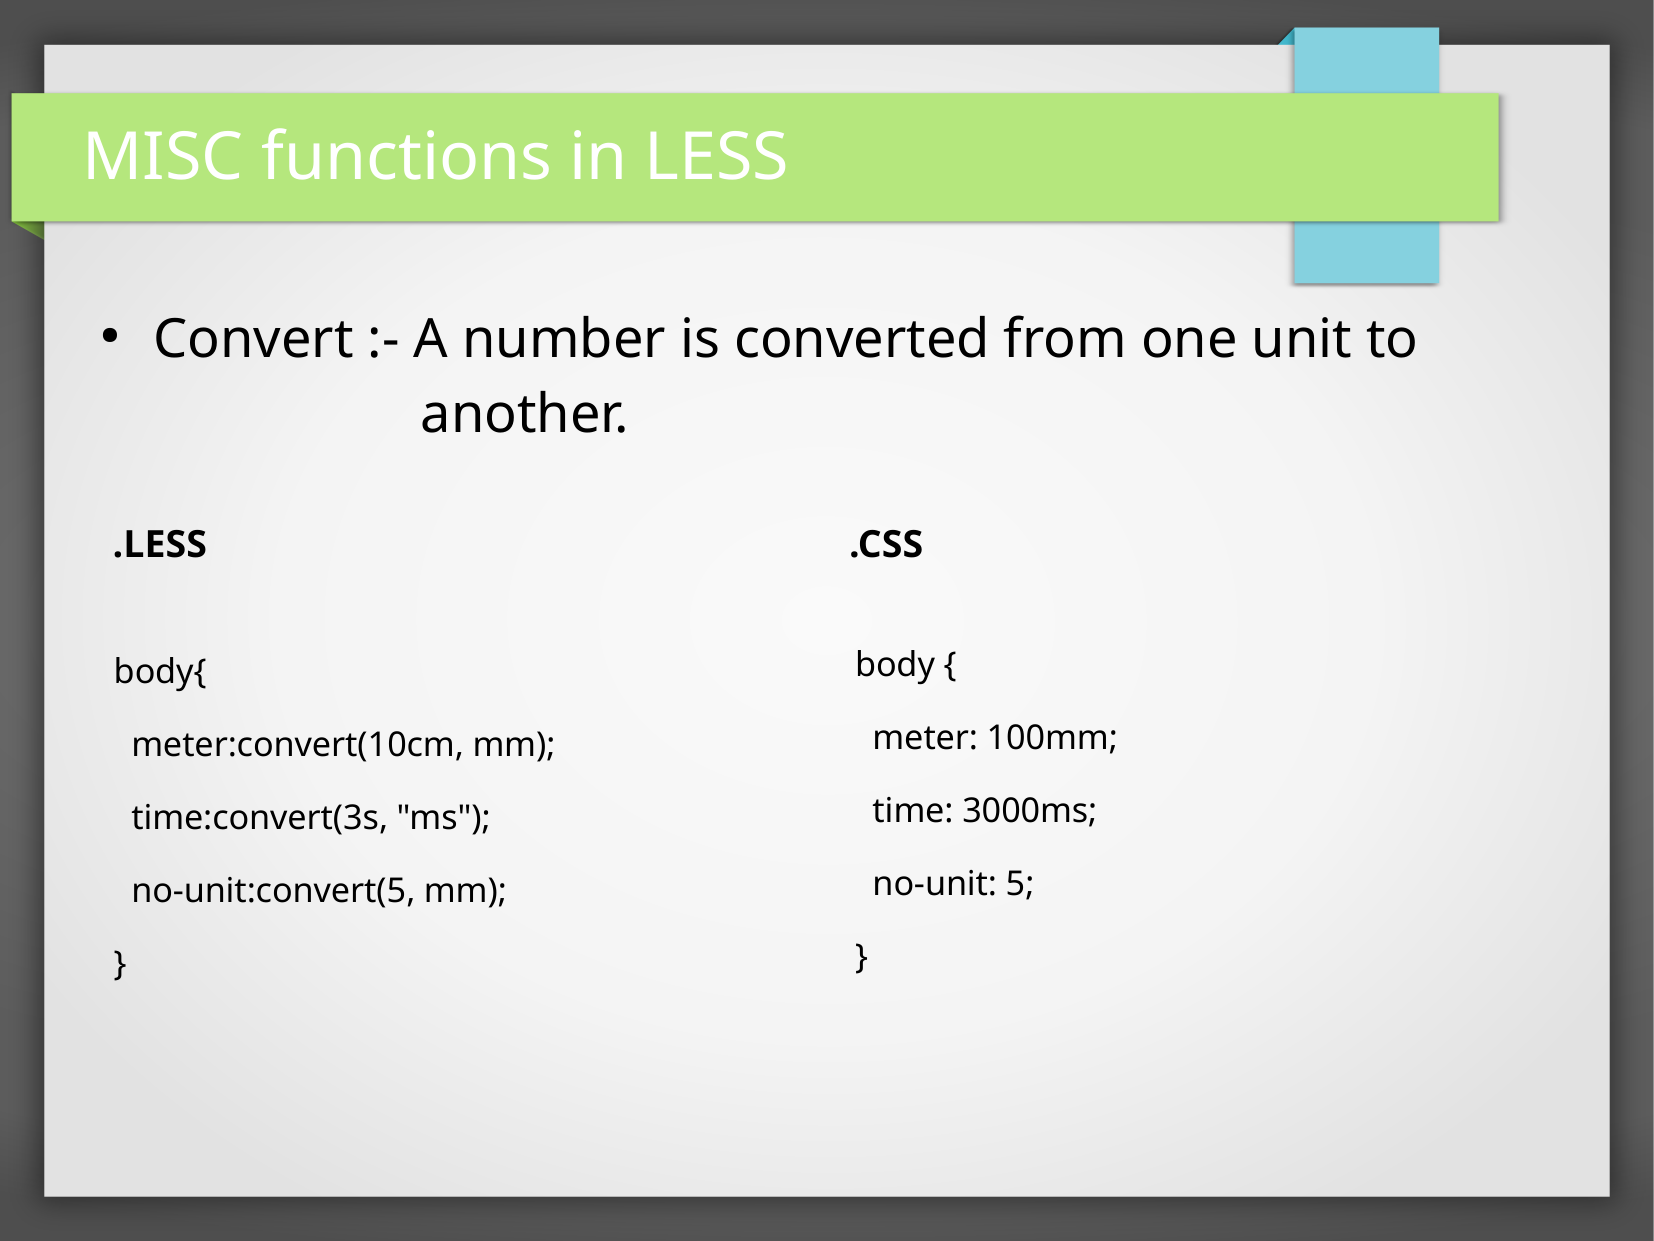

# MISC functions in LESS
Convert :- A number is converted from one unit to 			 another.
.LESS
.CSS
body {
 meter: 100mm;
 time: 3000ms;
 no-unit: 5;
}
body{
 meter:convert(10cm, mm);
 time:convert(3s, "ms");
 no-unit:convert(5, mm);
}